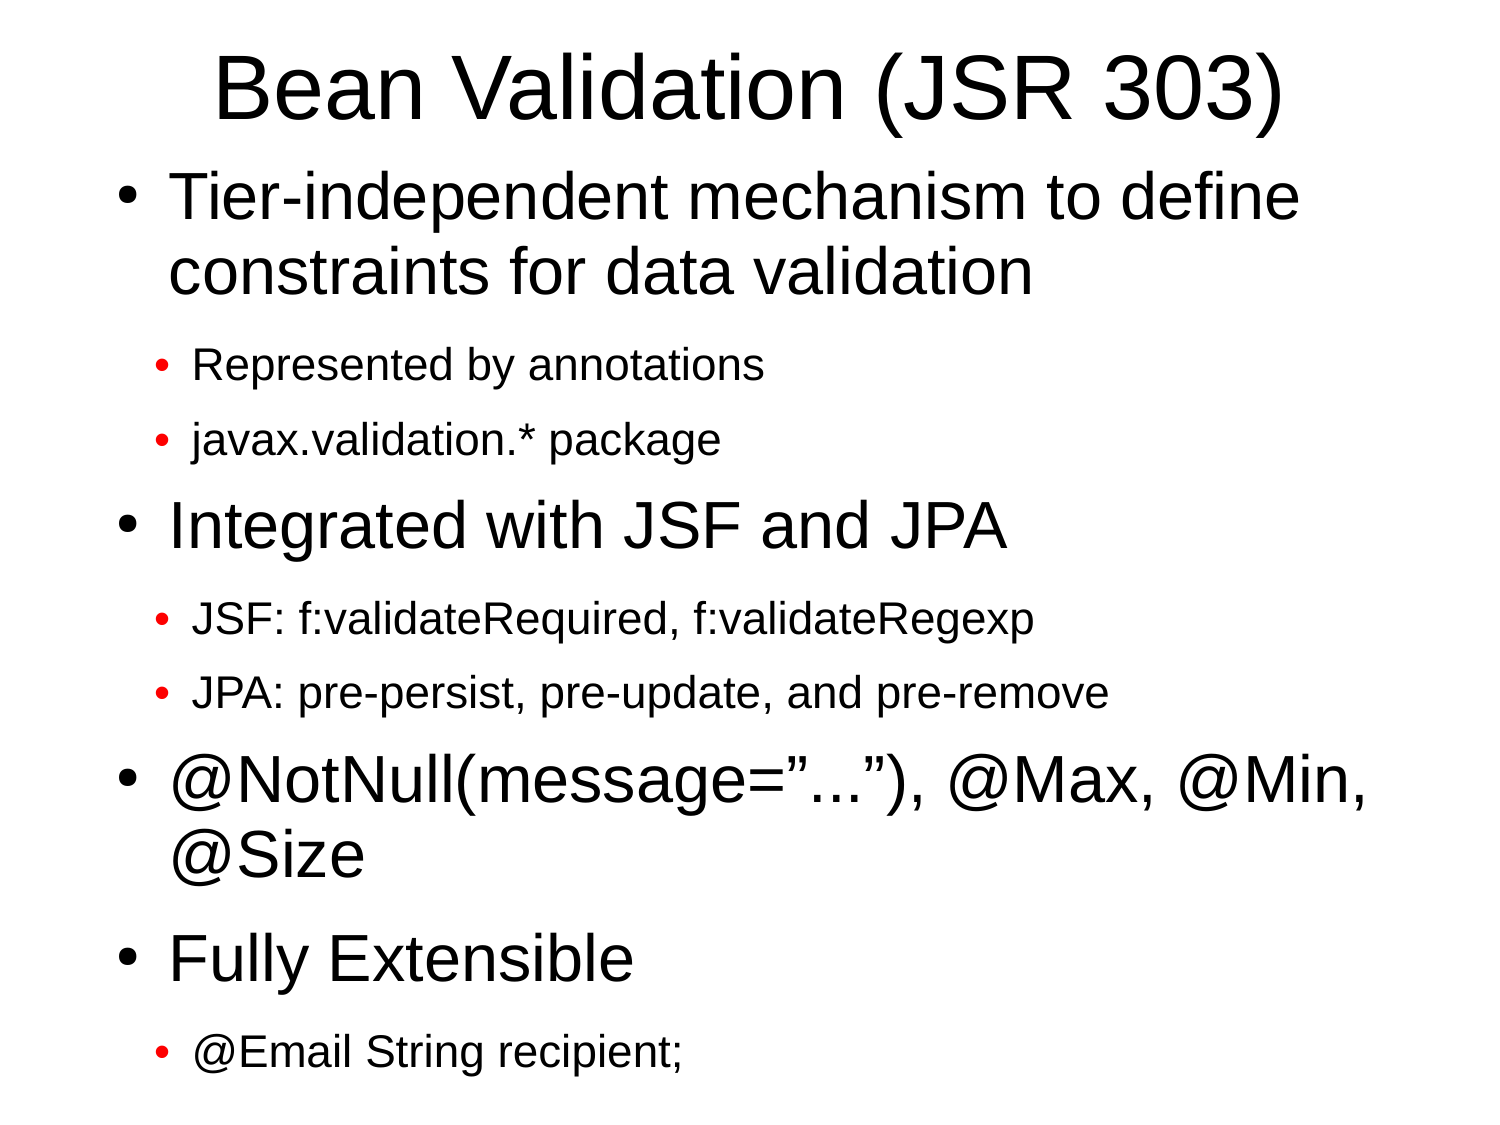

# Bean Validation (JSR 303)
Tier-independent mechanism to define constraints for data validation
Represented by annotations
javax.validation.* package
Integrated with JSF and JPA
JSF: f:validateRequired, f:validateRegexp
JPA: pre-persist, pre-update, and pre-remove
@NotNull(message=”...”), @Max, @Min, @Size
Fully Extensible
@Email String recipient;